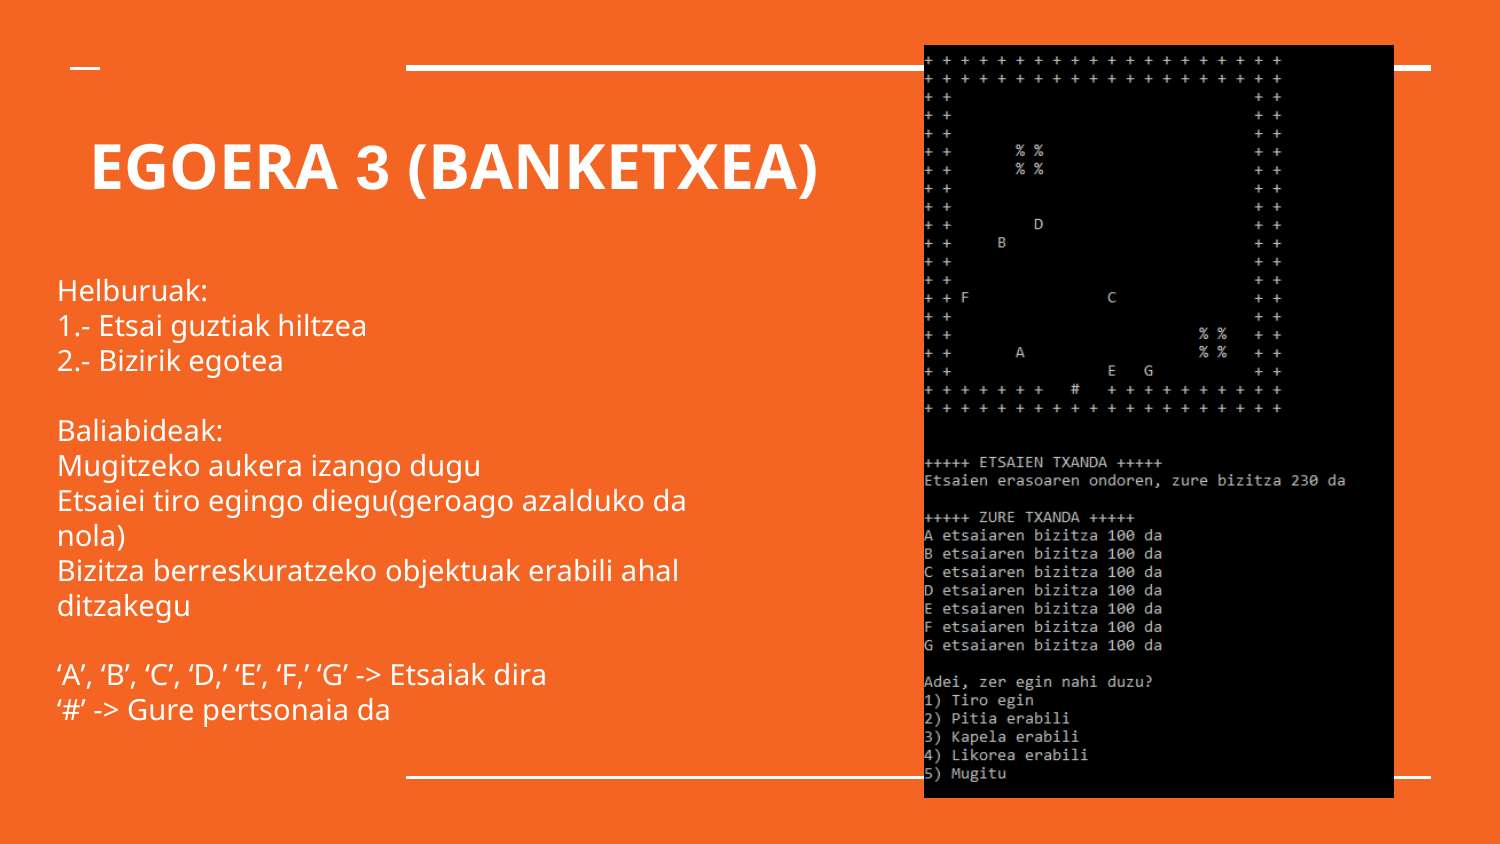

# EGOERA 3 (BANKETXEA)
Helburuak:
1.- Etsai guztiak hiltzea
2.- Bizirik egotea
Baliabideak:
Mugitzeko aukera izango dugu
Etsaiei tiro egingo diegu(geroago azalduko da nola)
Bizitza berreskuratzeko objektuak erabili ahal ditzakegu
‘A’, ‘B’, ‘C’, ‘D,’ ‘E’, ‘F,’ ‘G’ -> Etsaiak dira
‘#’ -> Gure pertsonaia da